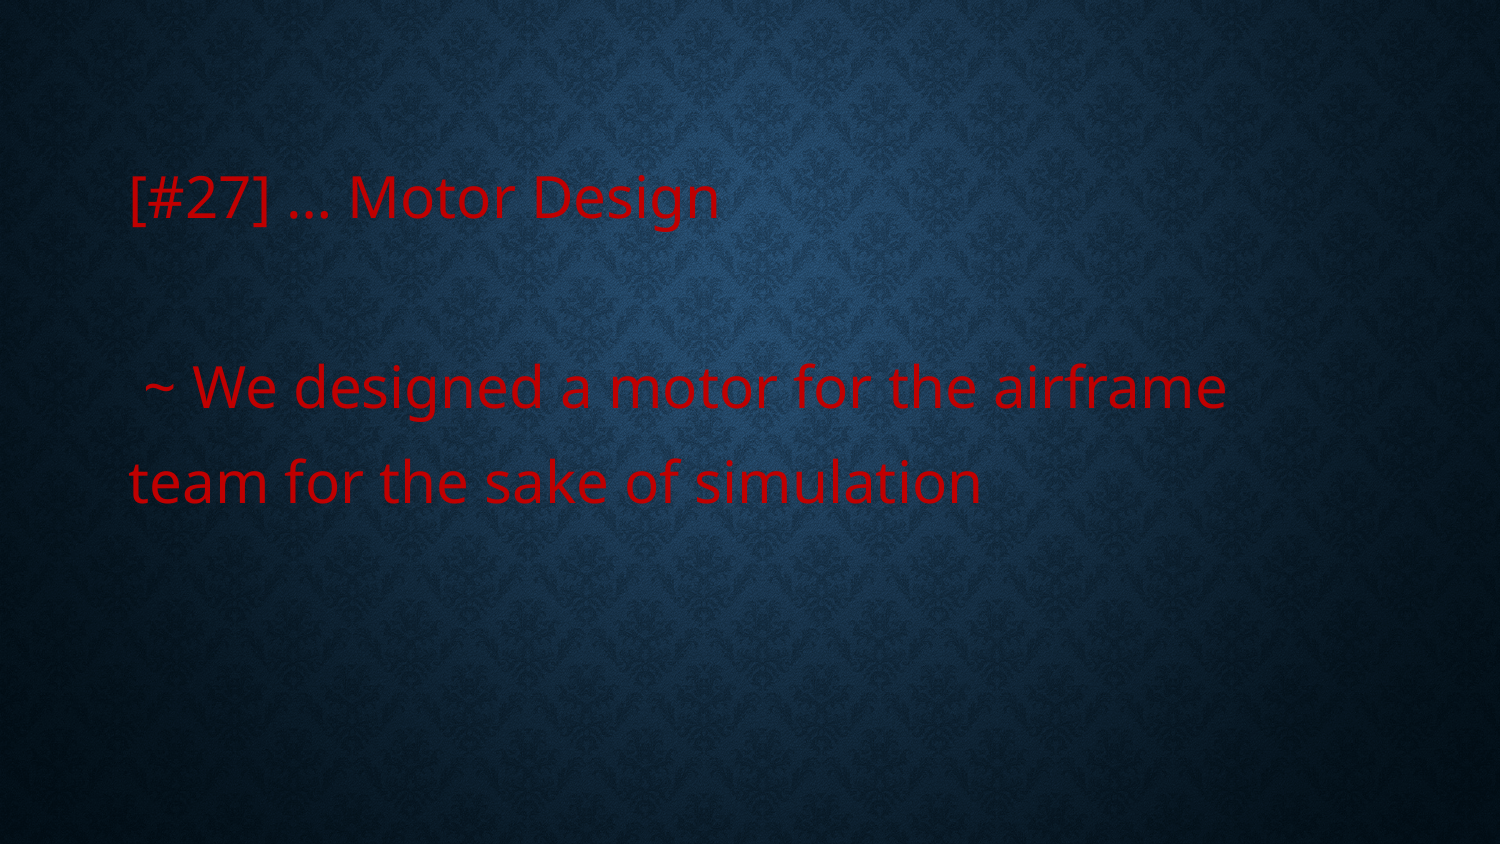

# [#27] … Motor Design
 ~ We designed a motor for the airframe team for the sake of simulation